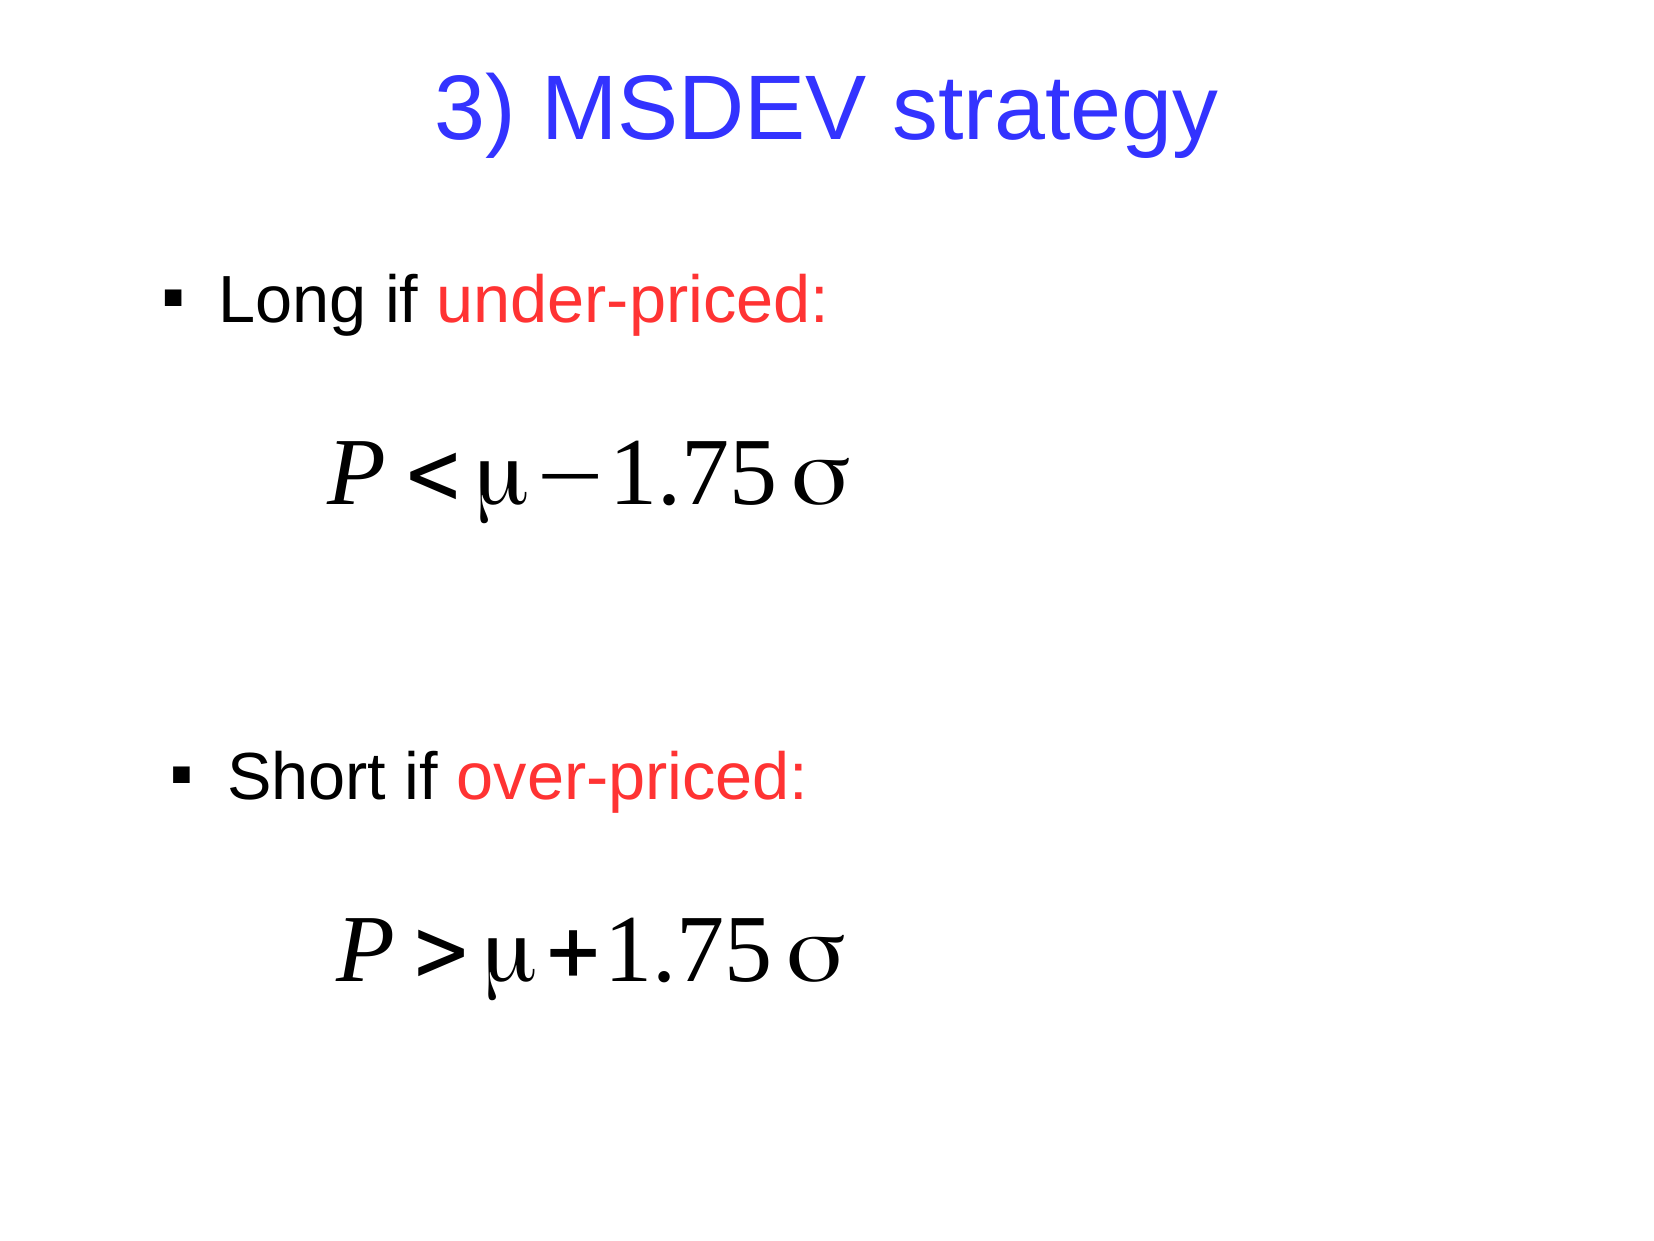

# 3) MSDEV strategy
 Long if under-priced:
 Short if over-priced: